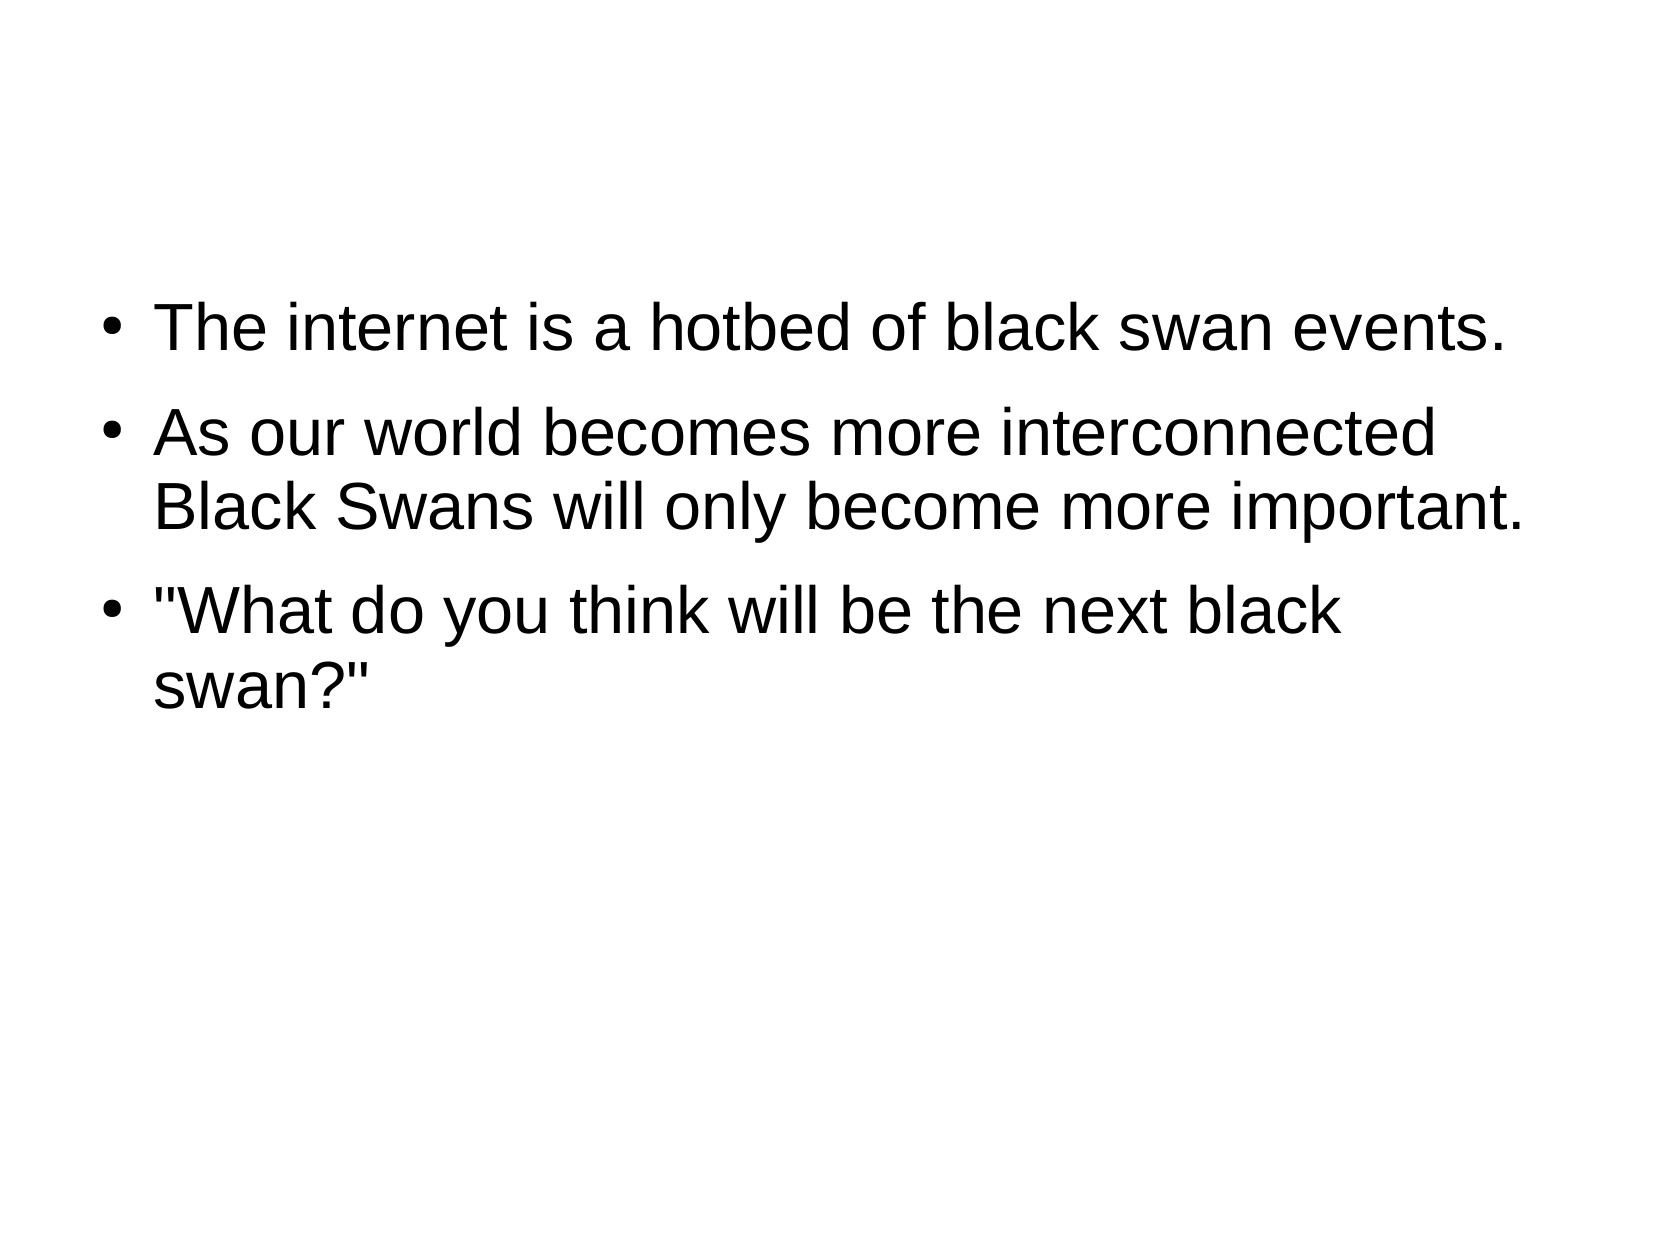

#
The internet is a hotbed of black swan events.
As our world becomes more interconnected Black Swans will only become more important.
"What do you think will be the next black swan?"